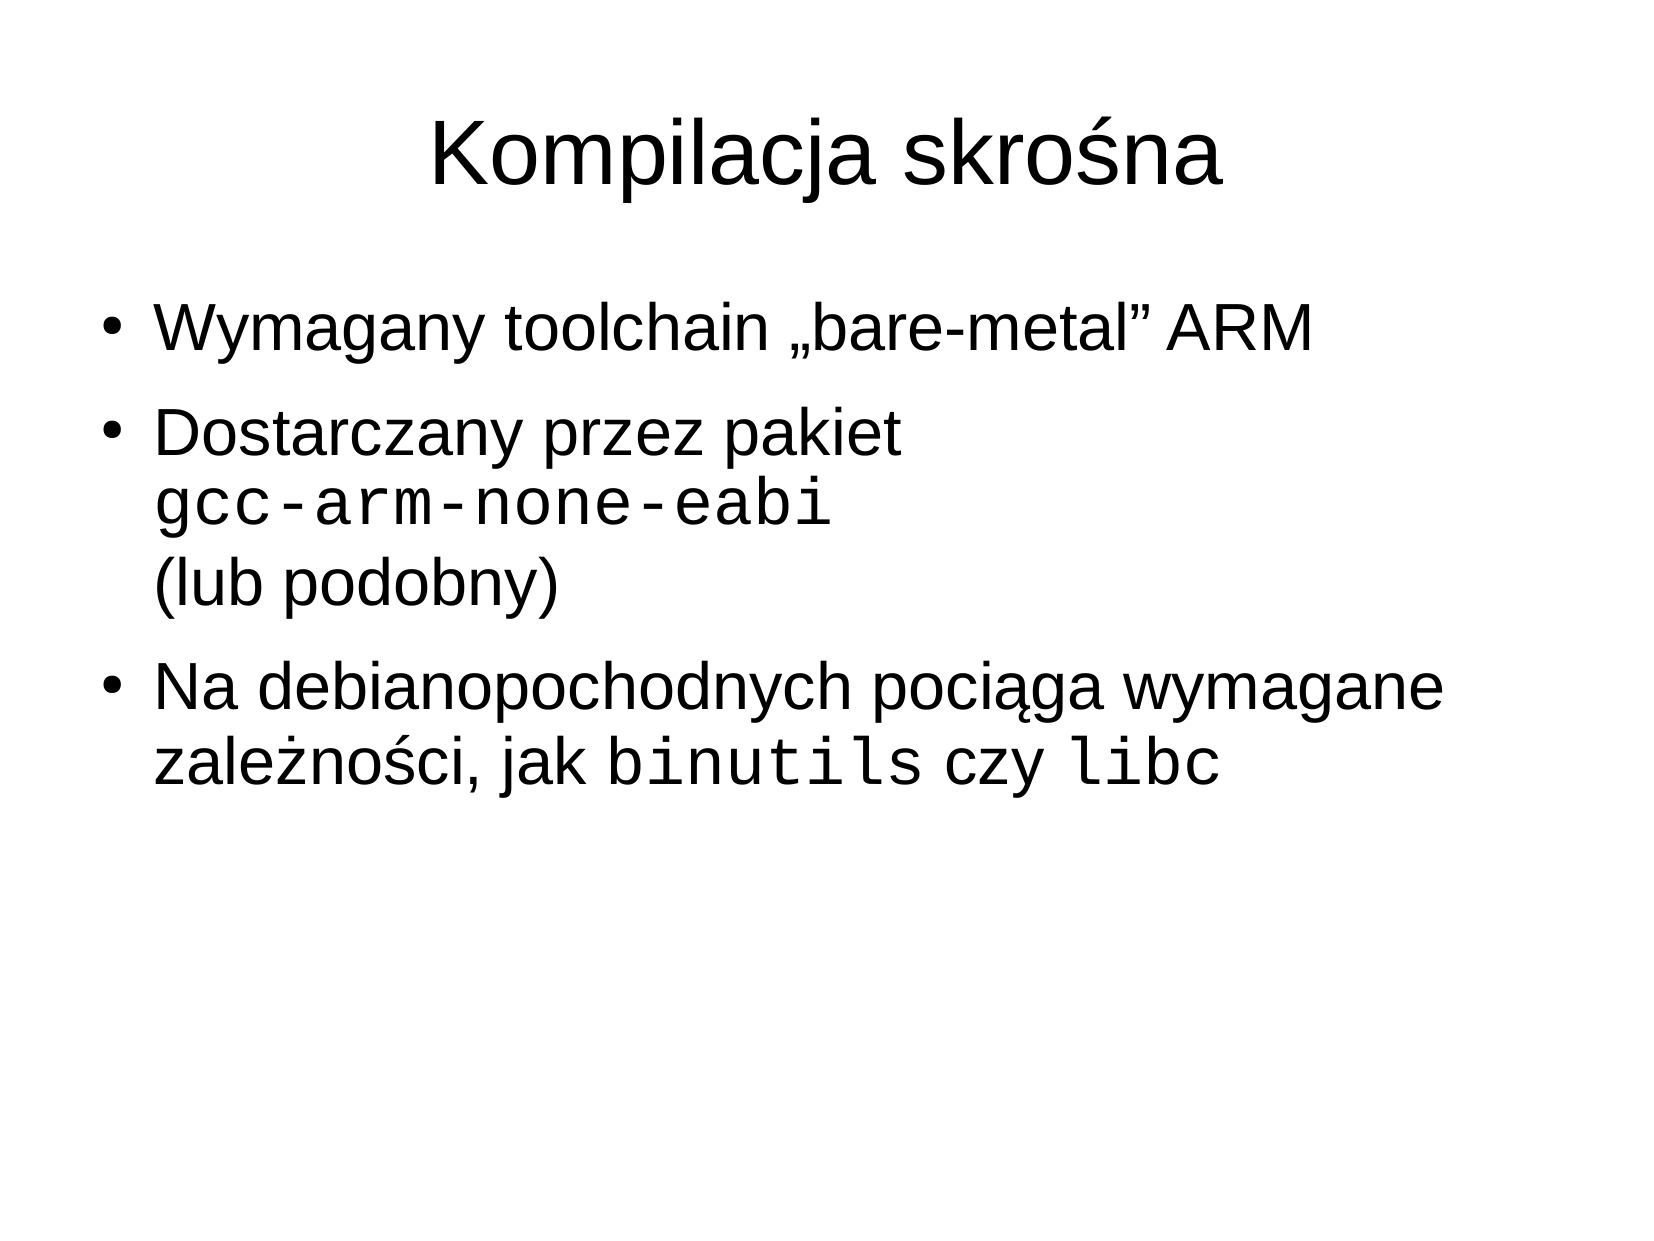

# Kompilacja skrośna
Wymagany toolchain „bare-metal” ARM
Dostarczany przez pakiet
gcc-arm-none-eabi
(lub podobny)
Na debianopochodnych pociąga wymagane zależności, jak binutils czy libc